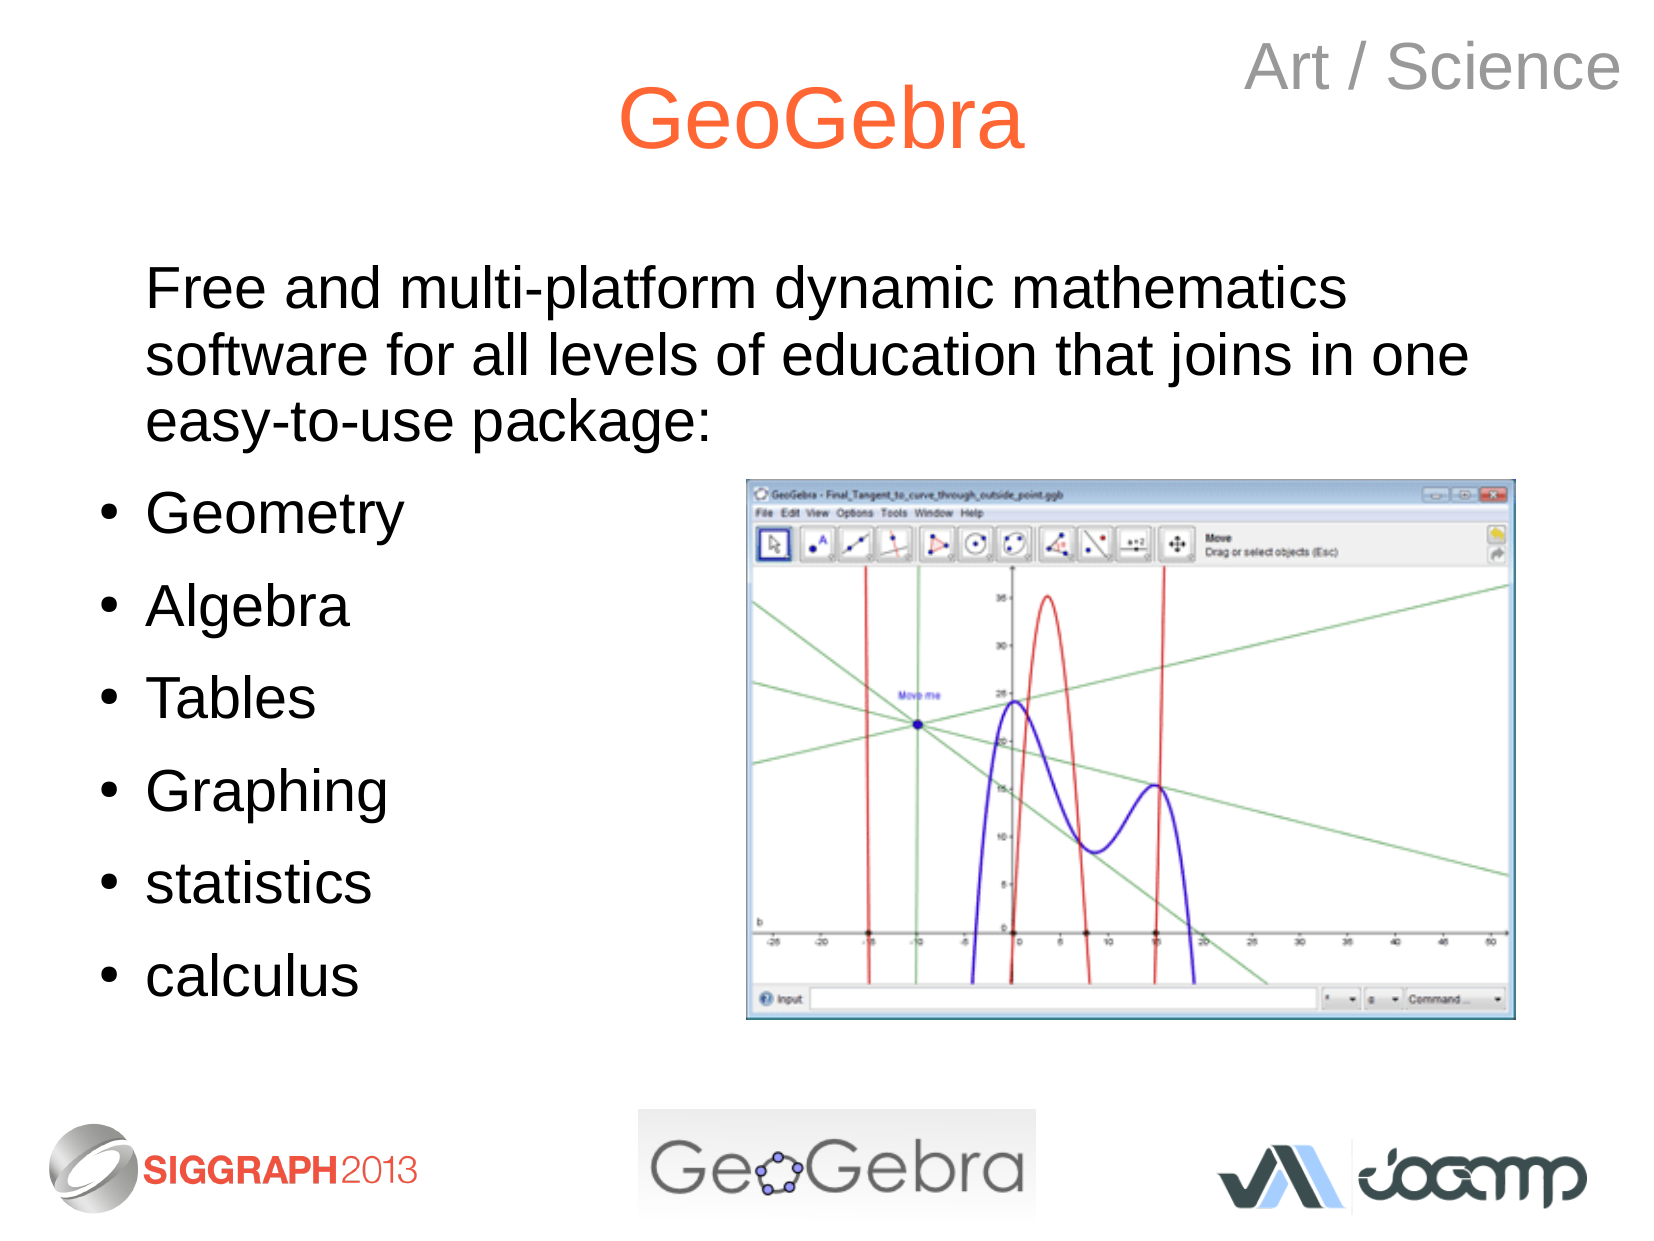

Art / Science
# GeoGebra
Free and multi-platform dynamic mathematics software for all levels of education that joins in one easy-to-use package:
Geometry
Algebra
Tables
Graphing
statistics
calculus